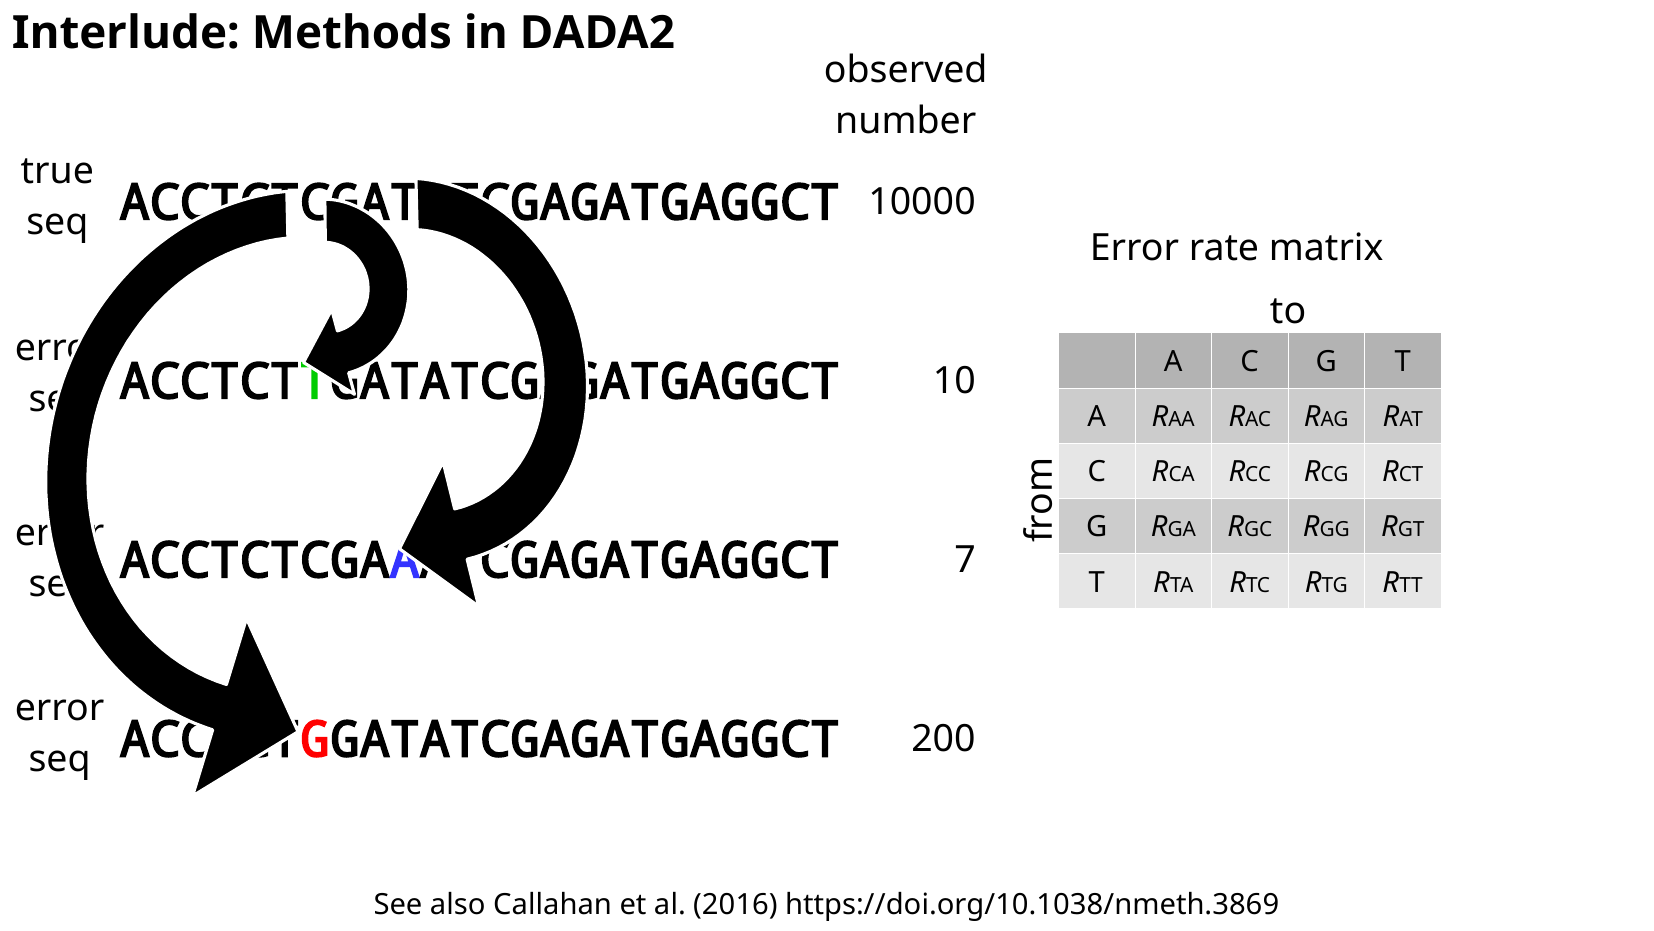

# Interlude: Methods in DADA2
observed
number
true
seq
ACCTCTCGATATCGAGATGAGGCT
10000
Error rate matrix
to
error
seq
| | A | C | G | T |
| --- | --- | --- | --- | --- |
| A | RAA | RAC | RAG | RAT |
| C | RCA | RCC | RCG | RCT |
| G | RGA | RGC | RGG | RGT |
| T | RTA | RTC | RTG | RTT |
ACCTCTTGATATCGAGATGAGGCT
10
from
error
seq
ACCTCTCGAAATCGAGATGAGGCT
7
error
seq
ACCTCTGGATATCGAGATGAGGCT
200
See also Callahan et al. (2016) https://doi.org/10.1038/nmeth.3869